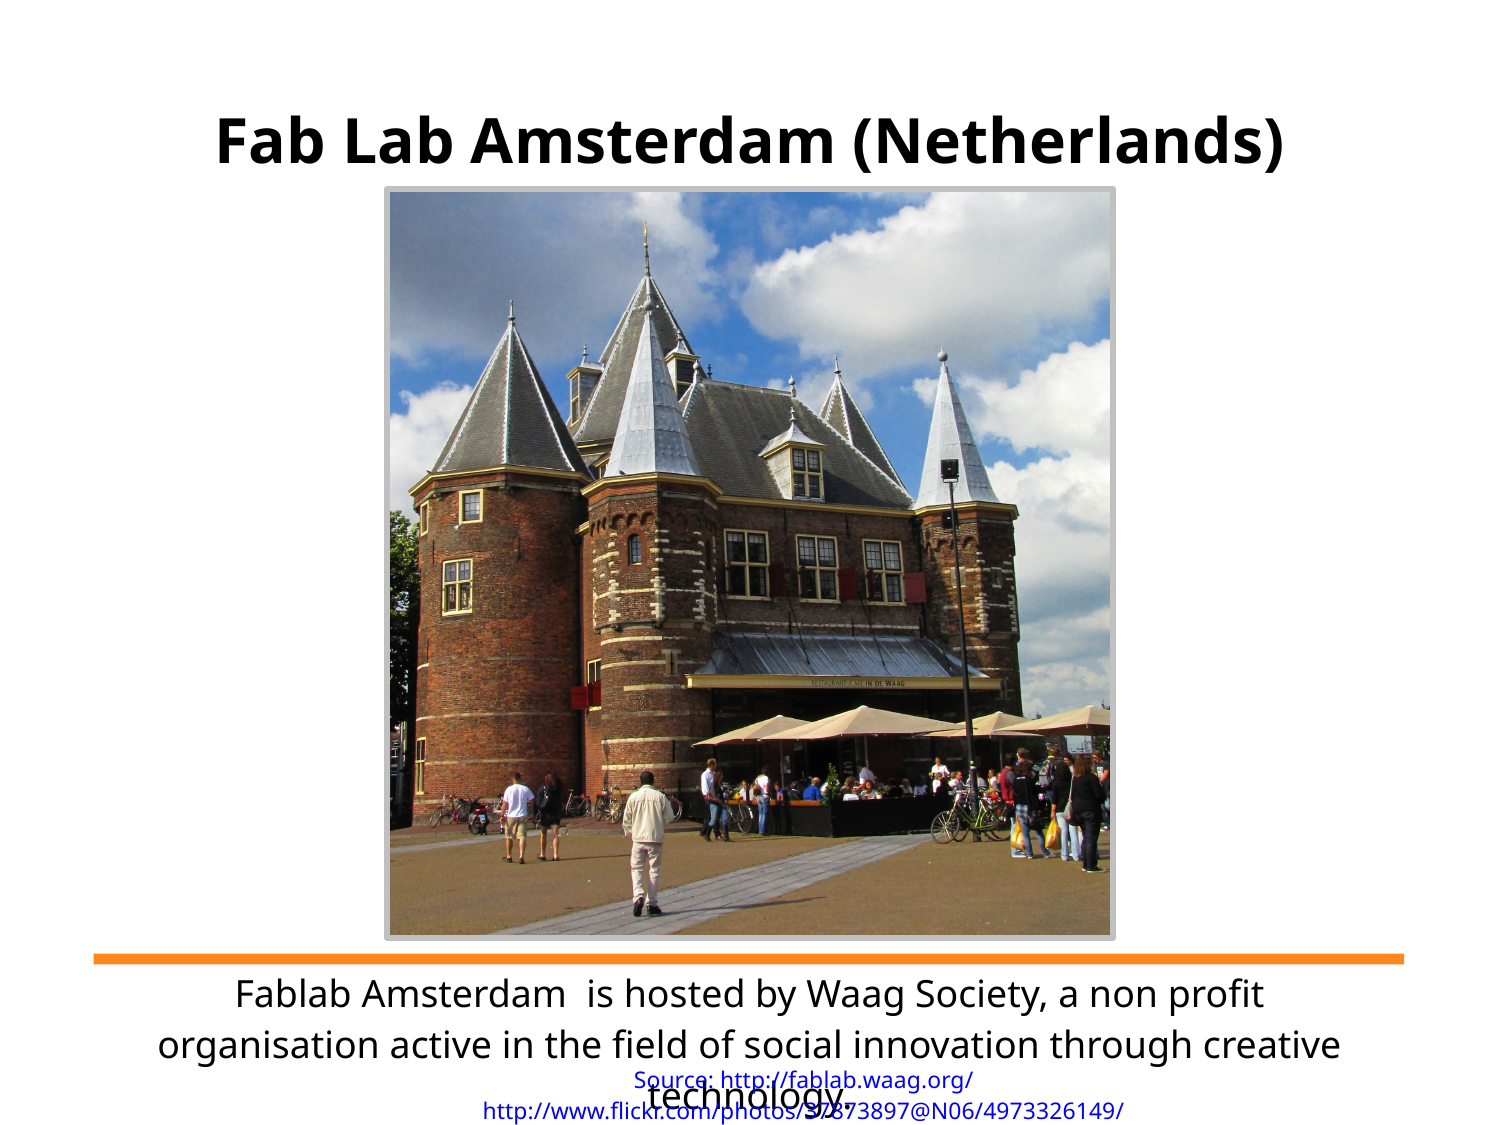

# Fab Lab Amsterdam (Netherlands)
Fablab Amsterdam is hosted by Waag Society, a non profit organisation active in the field of social innovation through creative technology.
Source: http://fablab.waag.org/
http://www.flickr.com/photos/37873897@N06/4973326149/